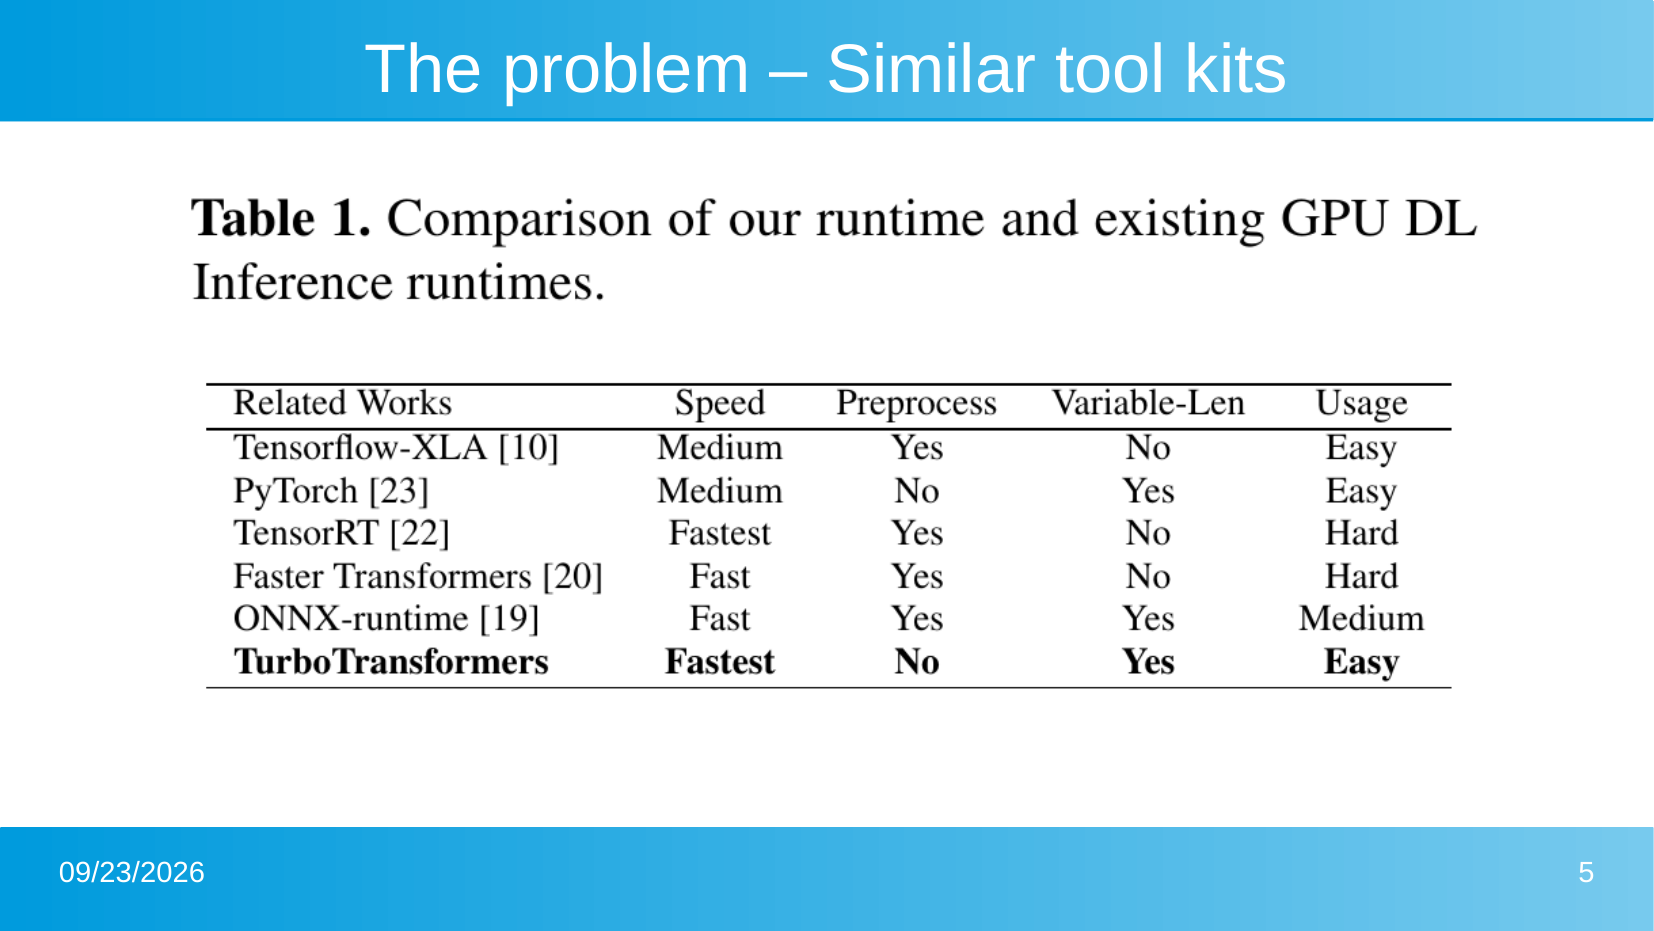

# The problem – Similar tool kits
5